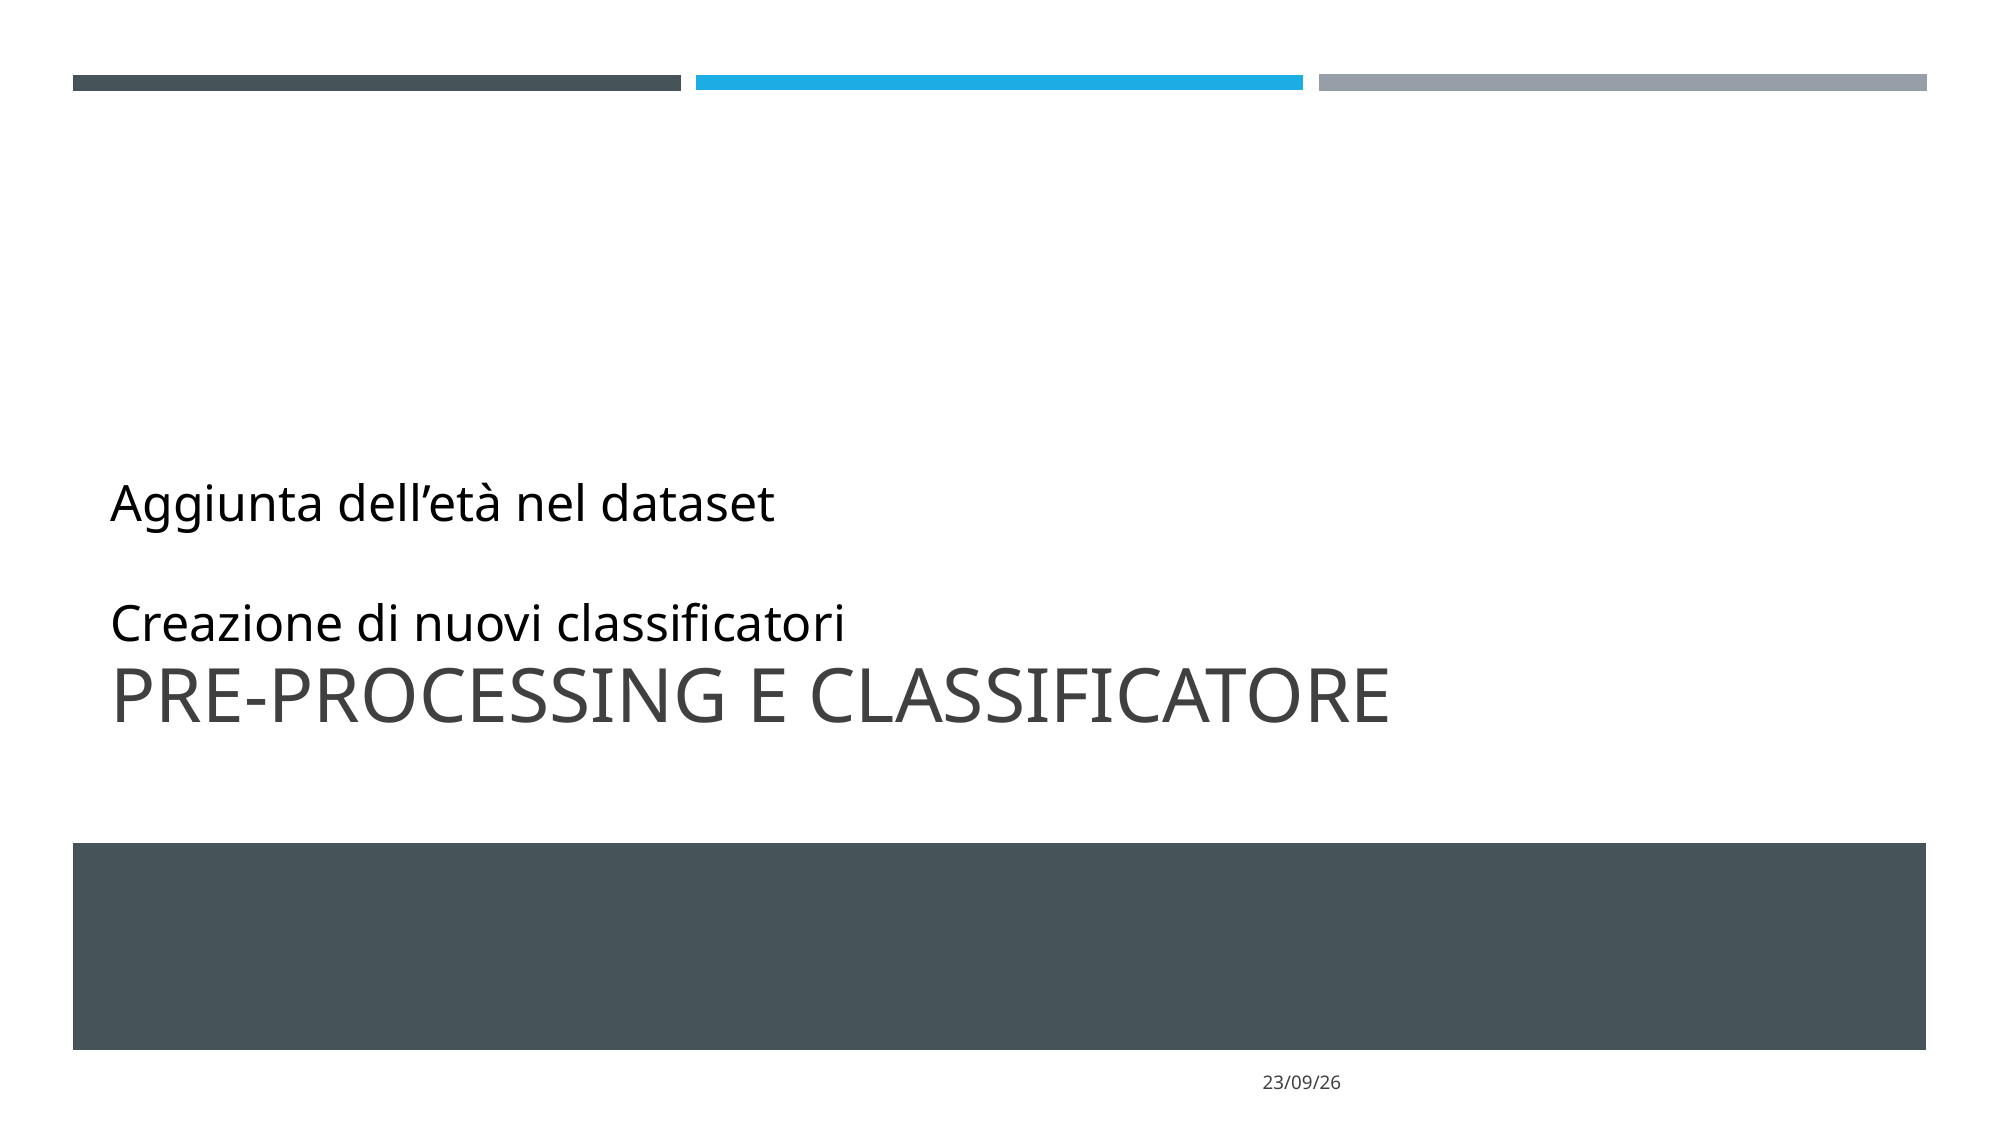

# Pre-processing e classificatore
Aggiunta dell’età nel dataset
Creazione di nuovi classificatori